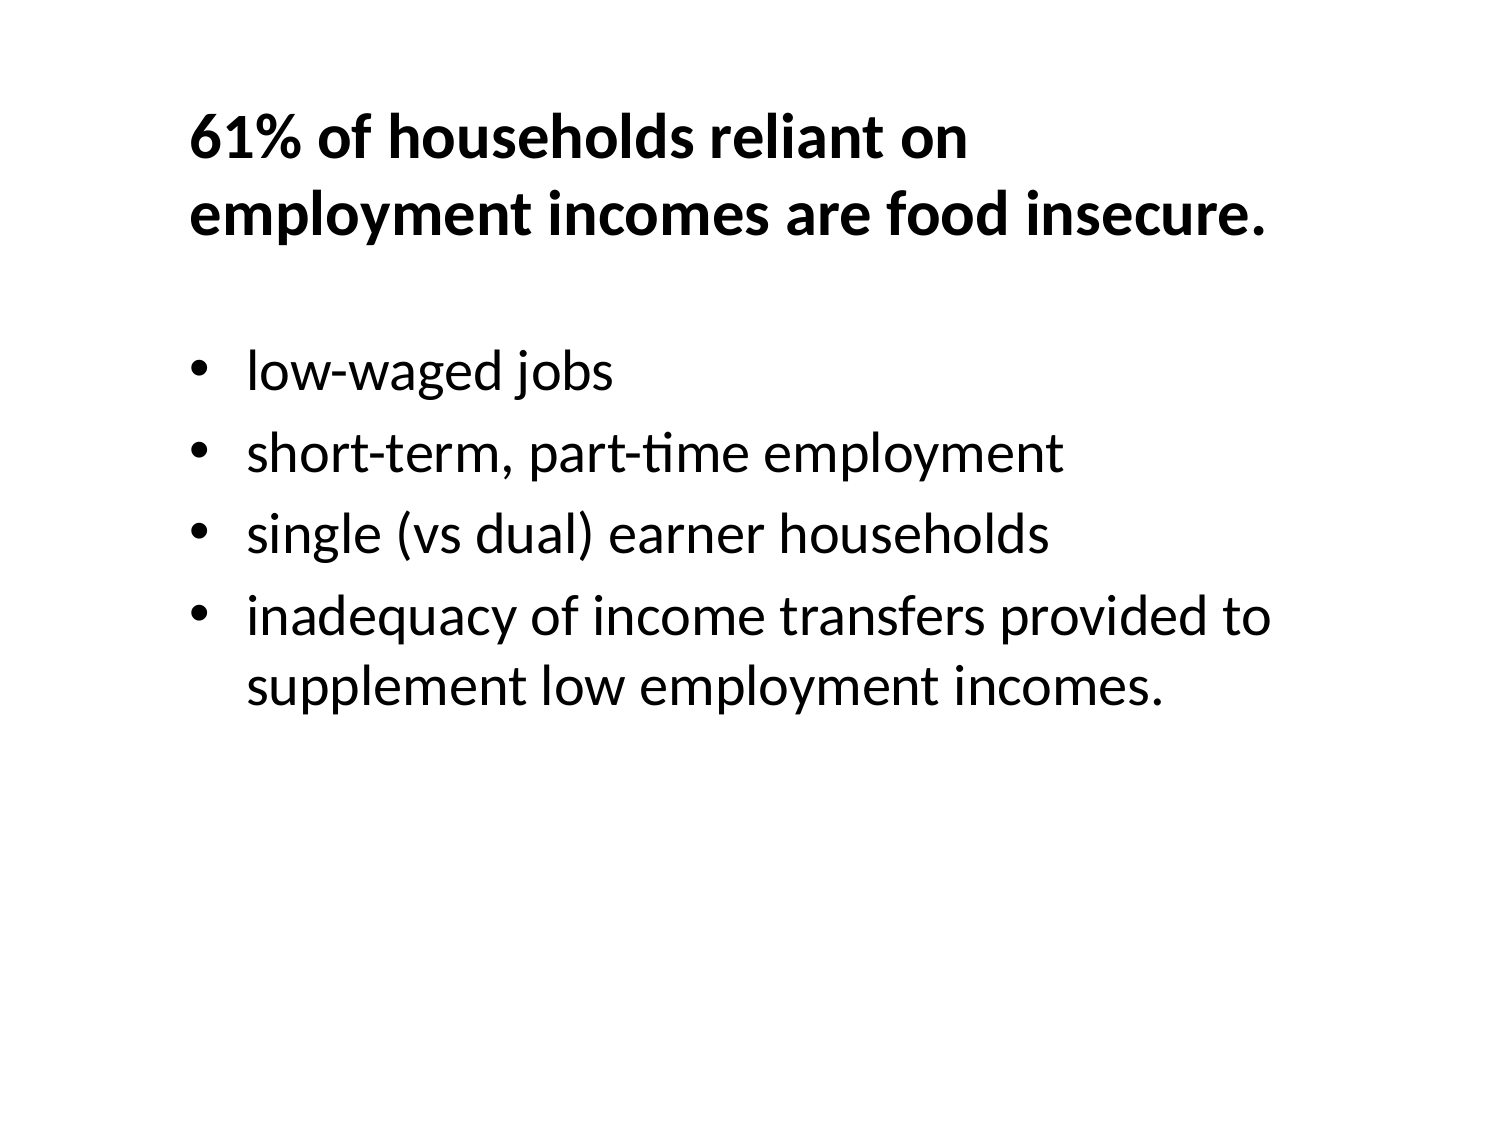

# 61% of households reliant on employment incomes are food insecure.
low-waged jobs
short-term, part-time employment
single (vs dual) earner households
inadequacy of income transfers provided to supplement low employment incomes.